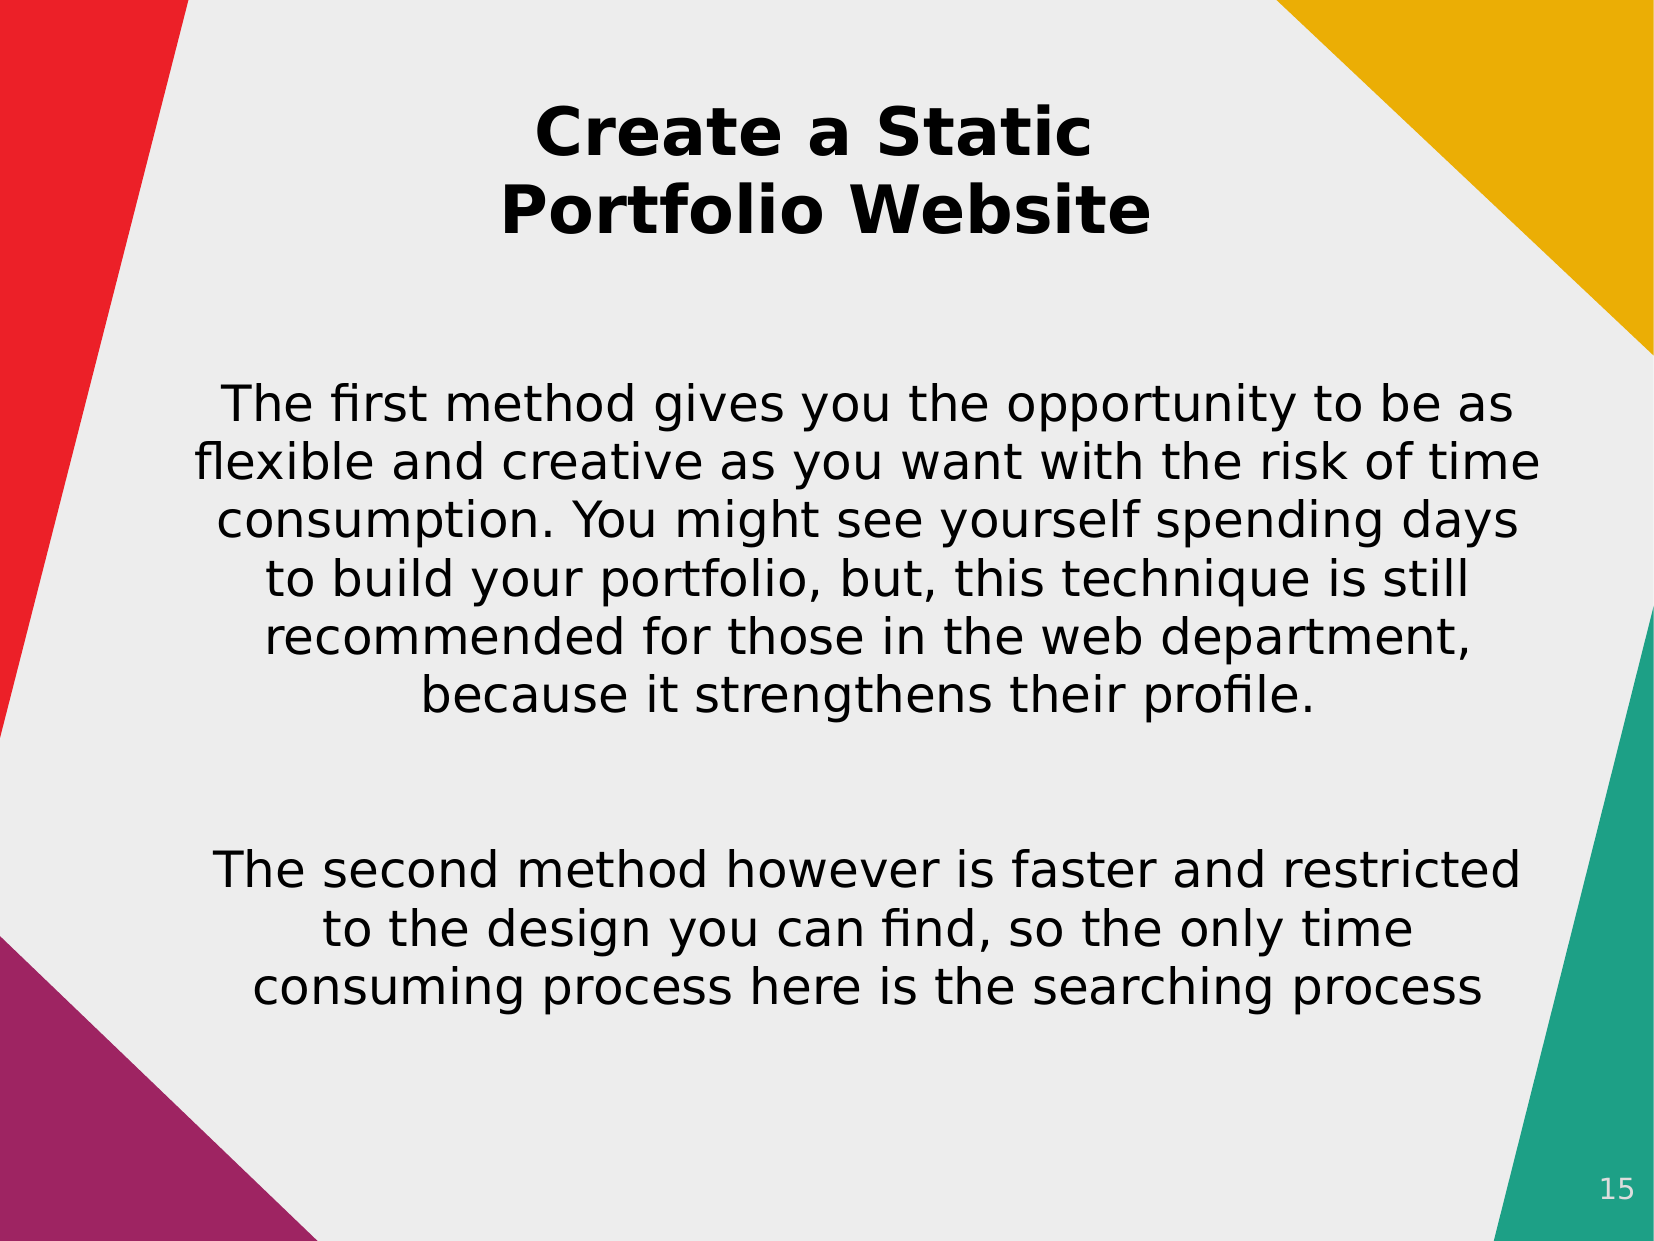

# Create a Static Portfolio Website
The first method gives you the opportunity to be as flexible and creative as you want with the risk of time consumption. You might see yourself spending days to build your portfolio, but, this technique is still recommended for those in the web department, because it strengthens their profile.
The second method however is faster and restricted to the design you can find, so the only time consuming process here is the searching process
15